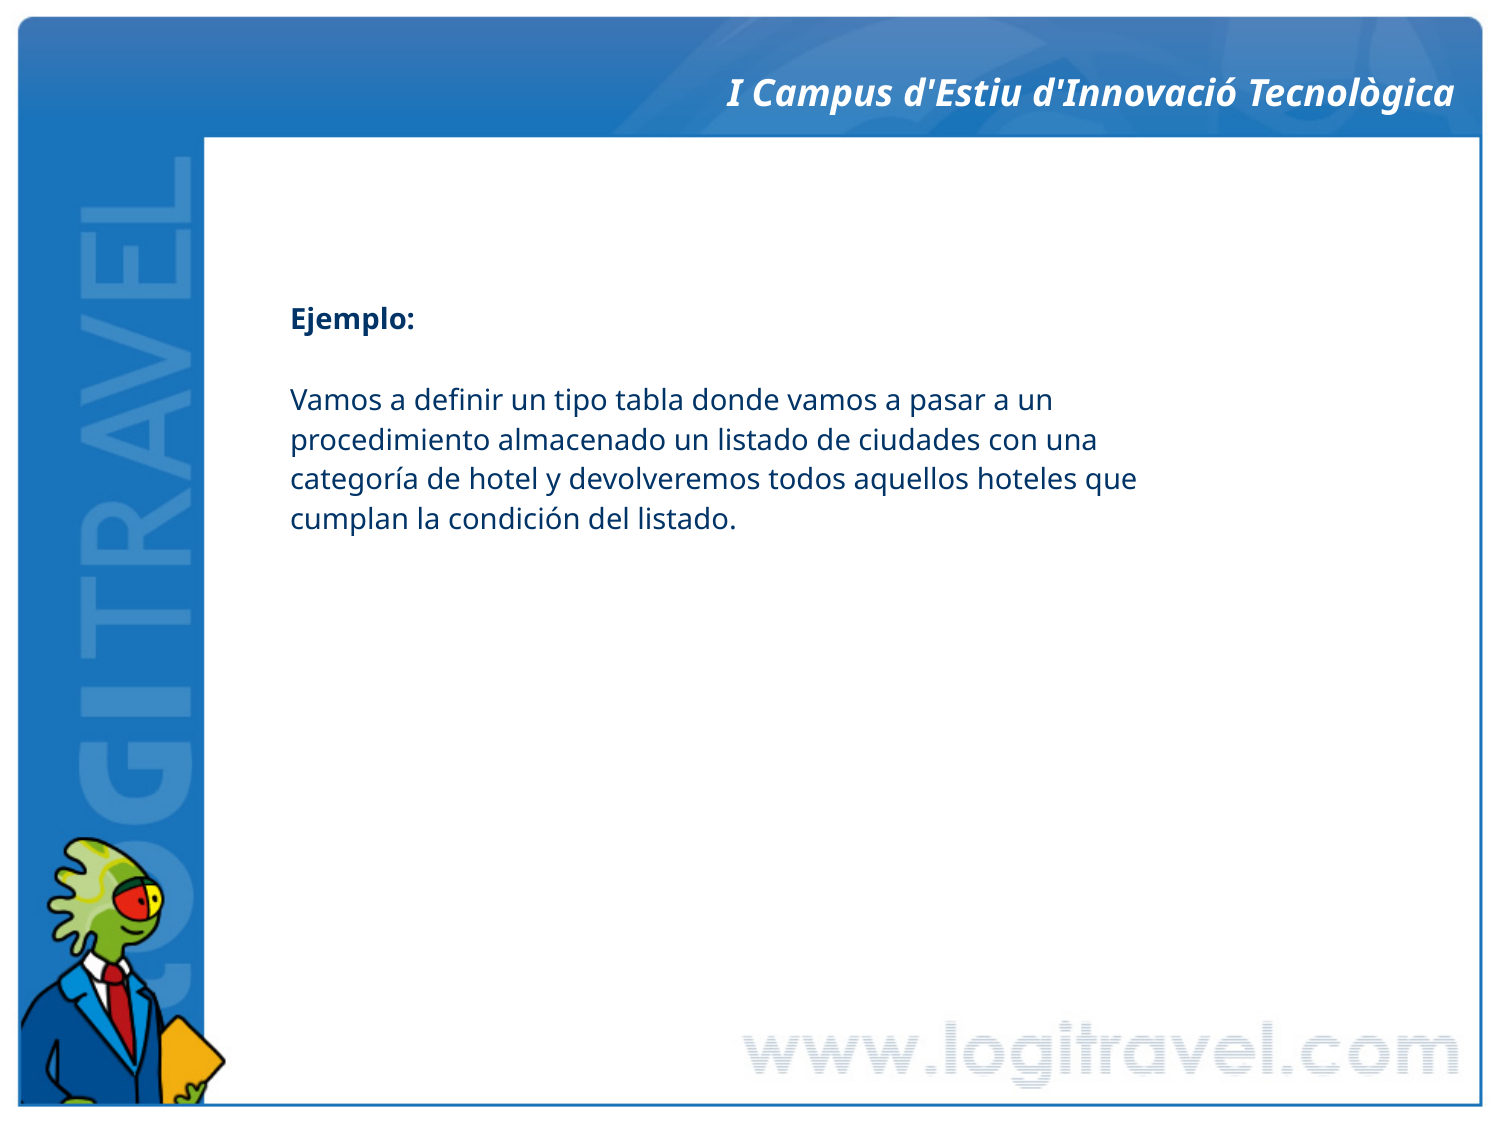

I Campus d'Estiu d'Innovació Tecnològica
Ejemplo:
Vamos a definir un tipo tabla donde vamos a pasar a un procedimiento almacenado un listado de ciudades con una categoría de hotel y devolveremos todos aquellos hoteles que cumplan la condición del listado.